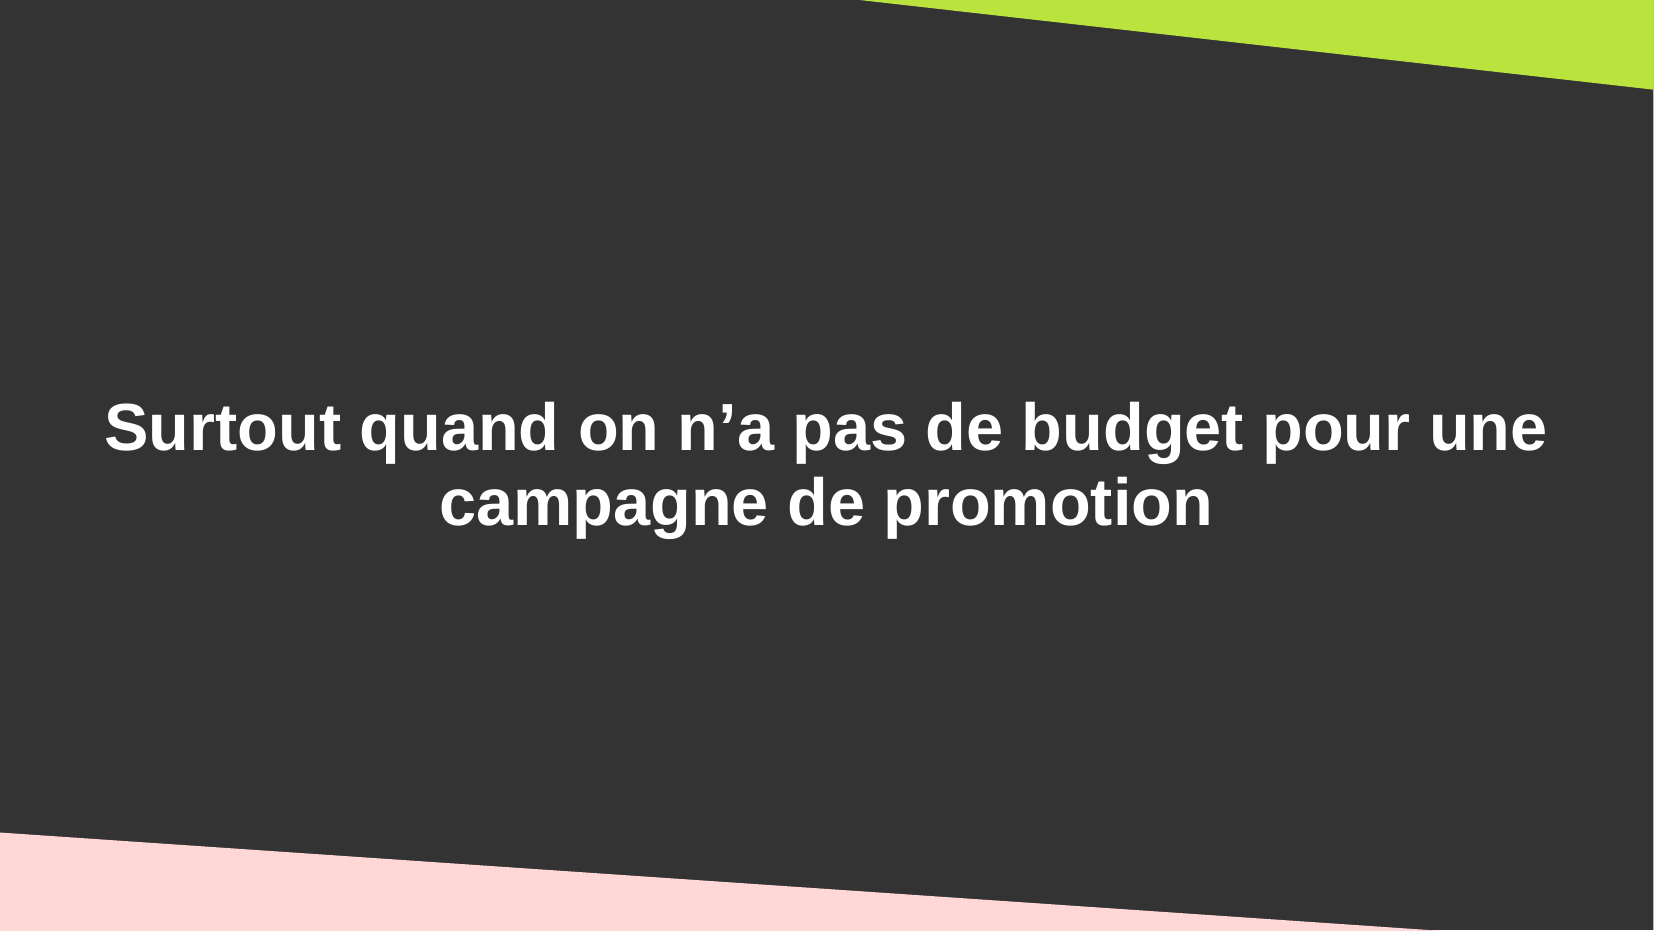

# Surtout quand on n’a pas de budget pour une campagne de promotion